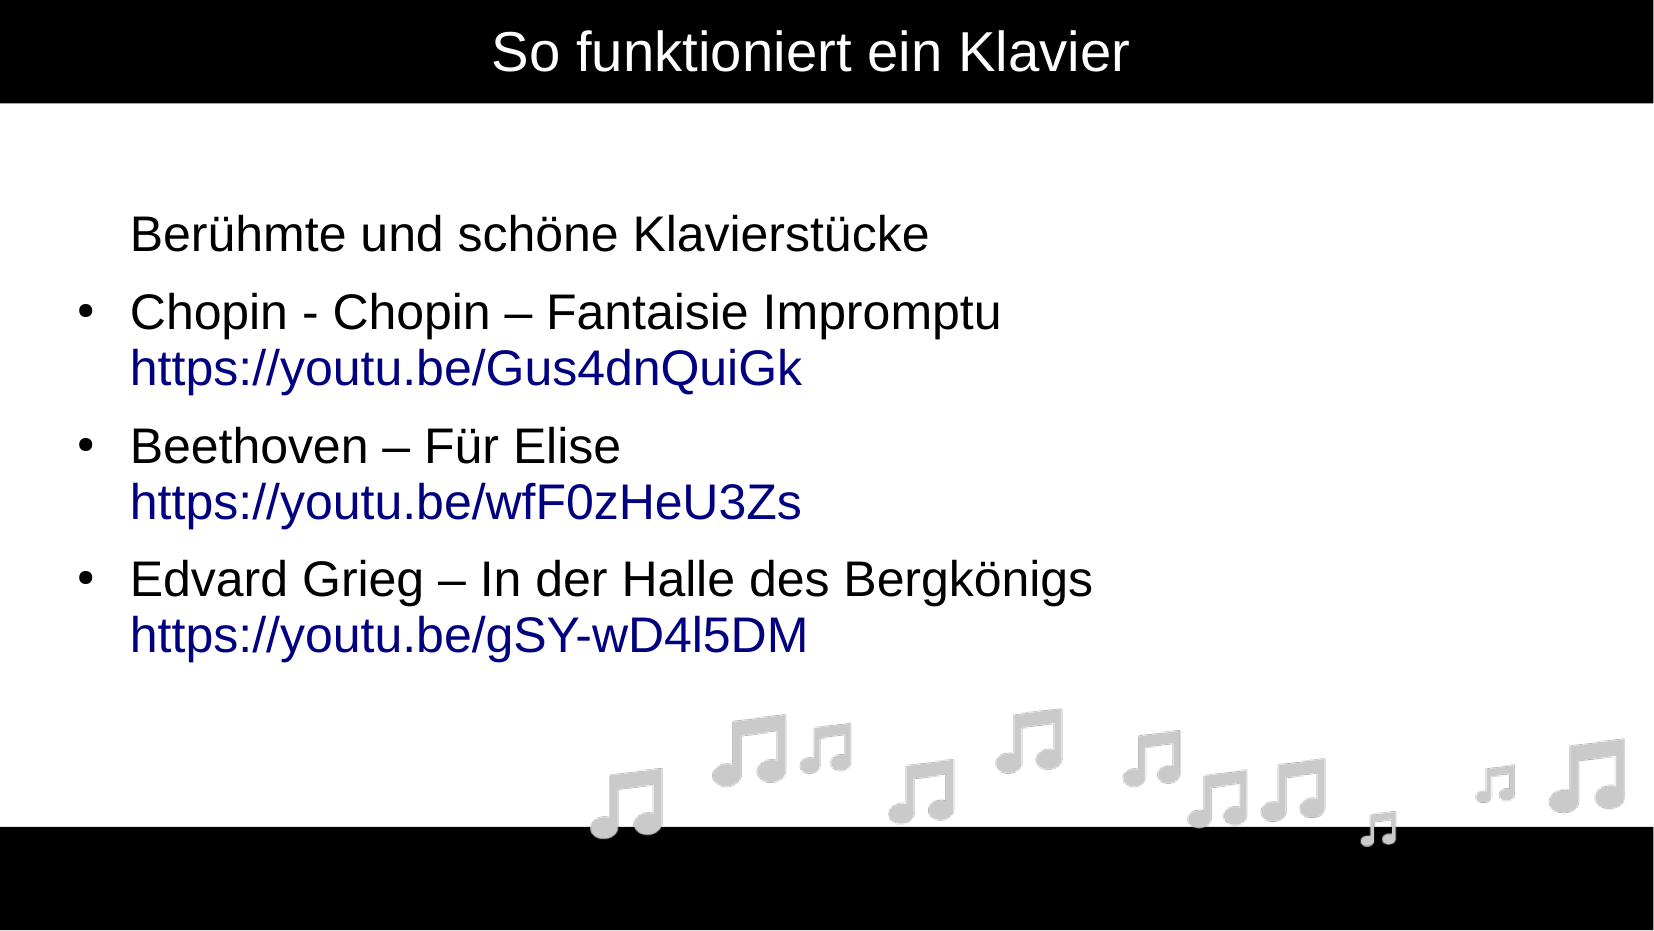

# So funktioniert ein Klavier
Berühmte und schöne Klavierstücke
Chopin - Chopin – Fantaisie Impromptu
https://youtu.be/Gus4dnQuiGk
Beethoven – Für Elise
https://youtu.be/wfF0zHeU3Zs
Edvard Grieg – In der Halle des Bergkönigs
https://youtu.be/gSY-wD4l5DM